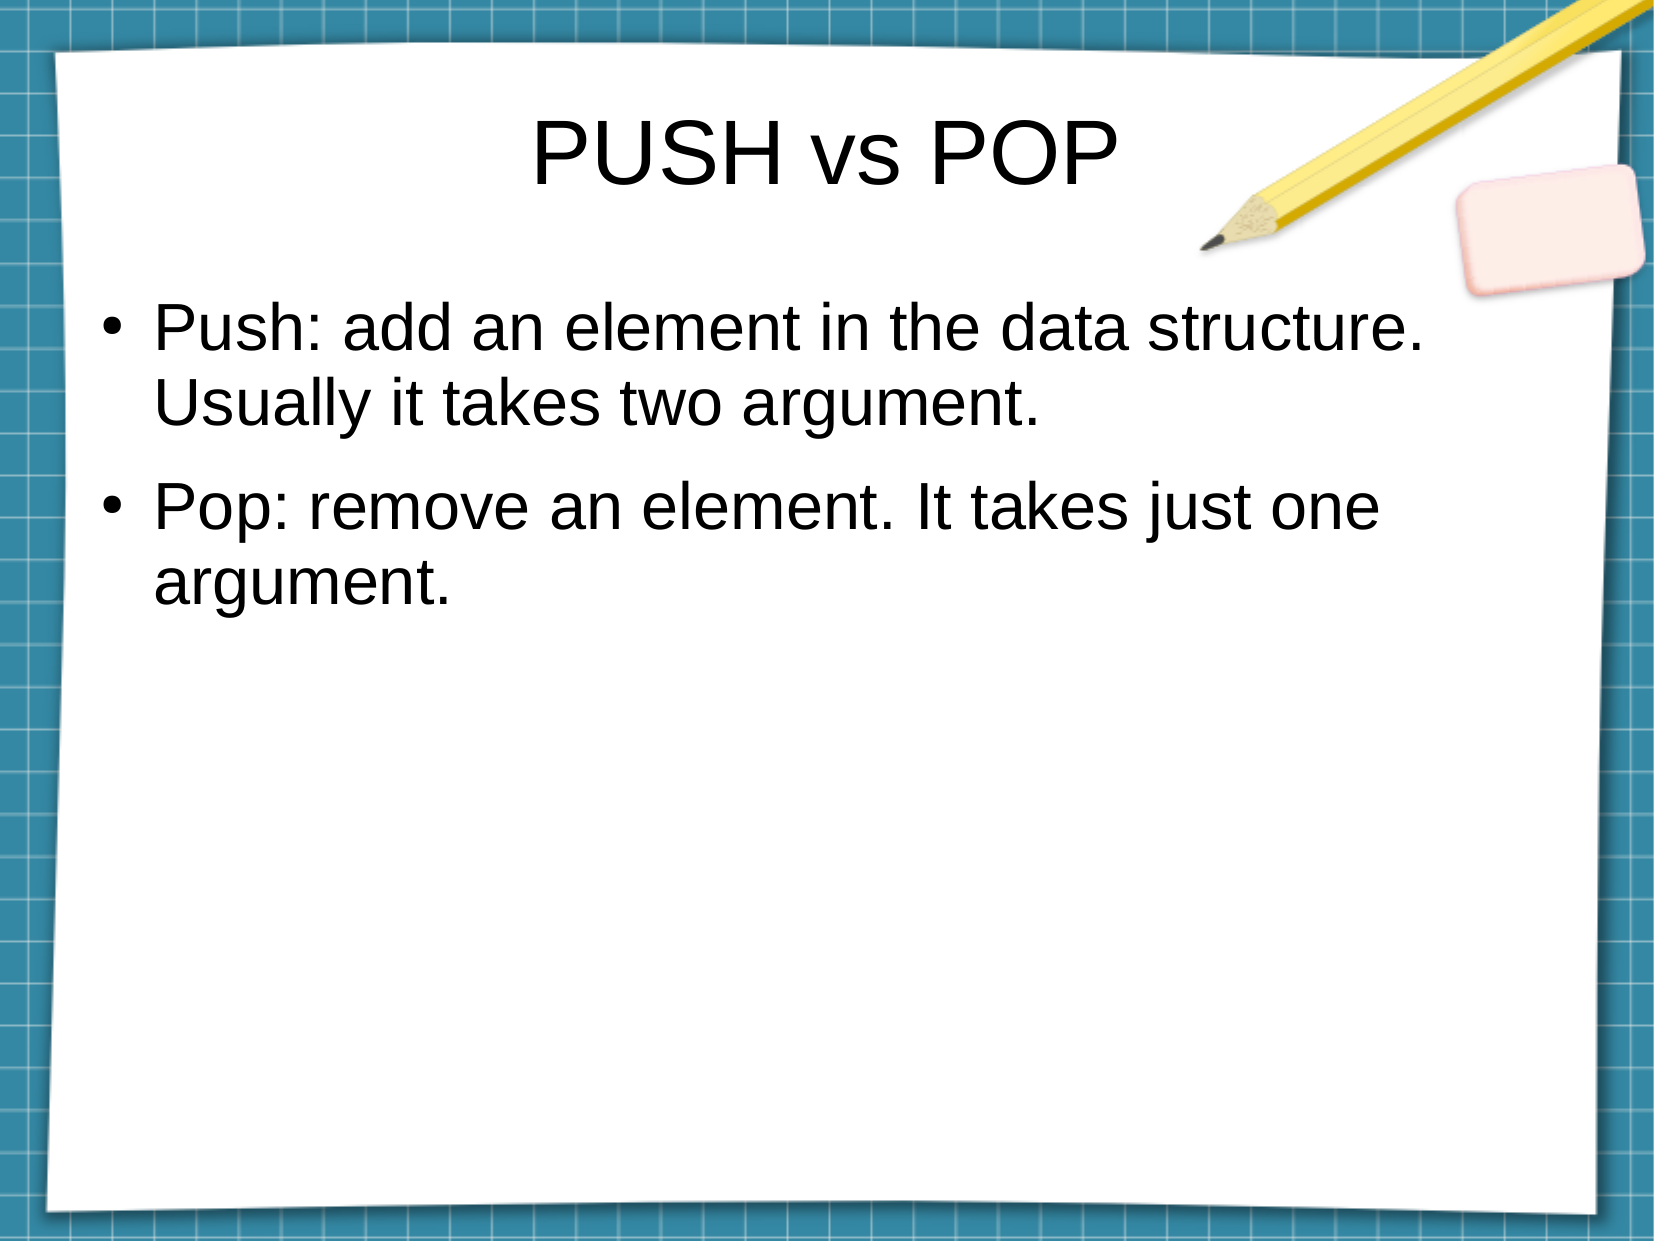

# PUSH vs POP
Push: add an element in the data structure. Usually it takes two argument.
Pop: remove an element. It takes just one argument.